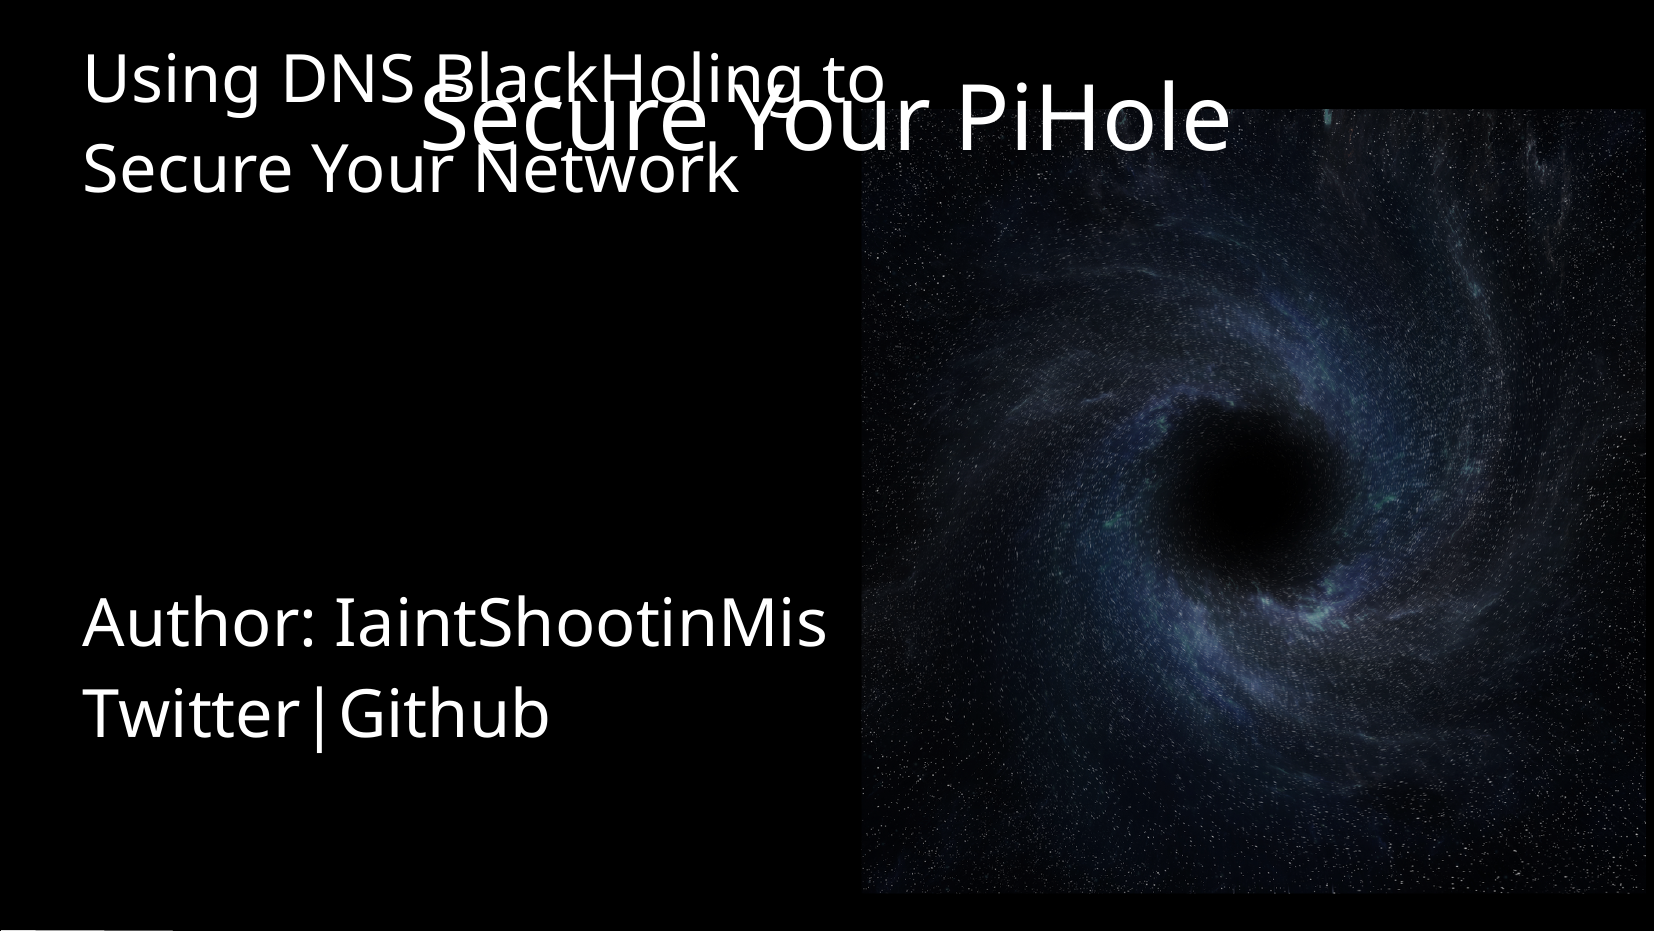

Using DNS BlackHoling to
Secure Your Network
Author: IaintShootinMis
Twitter|Github
# Secure Your PiHole